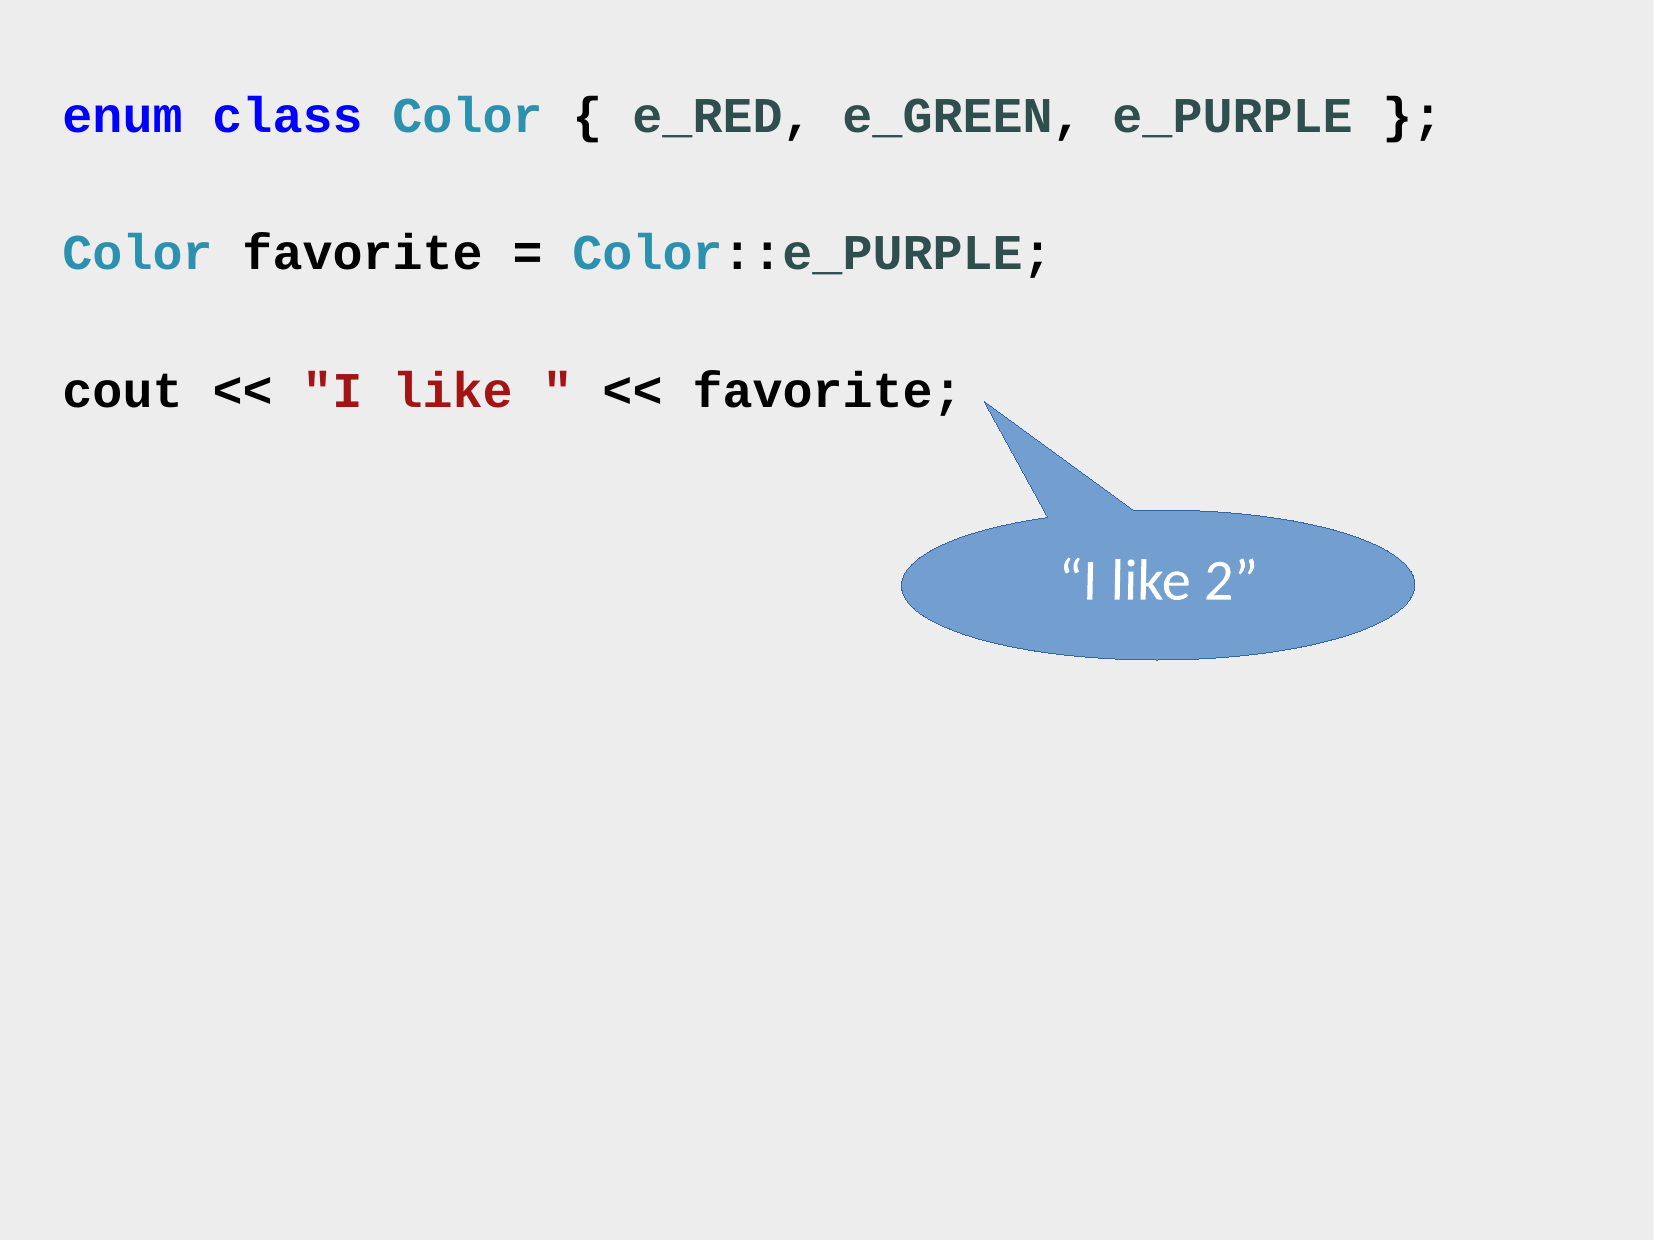

enum class Color { e_RED, e_GREEN, e_PURPLE };
Color favorite = Color::e_PURPLE;
cout << "I like " << favorite;
“I like 2”